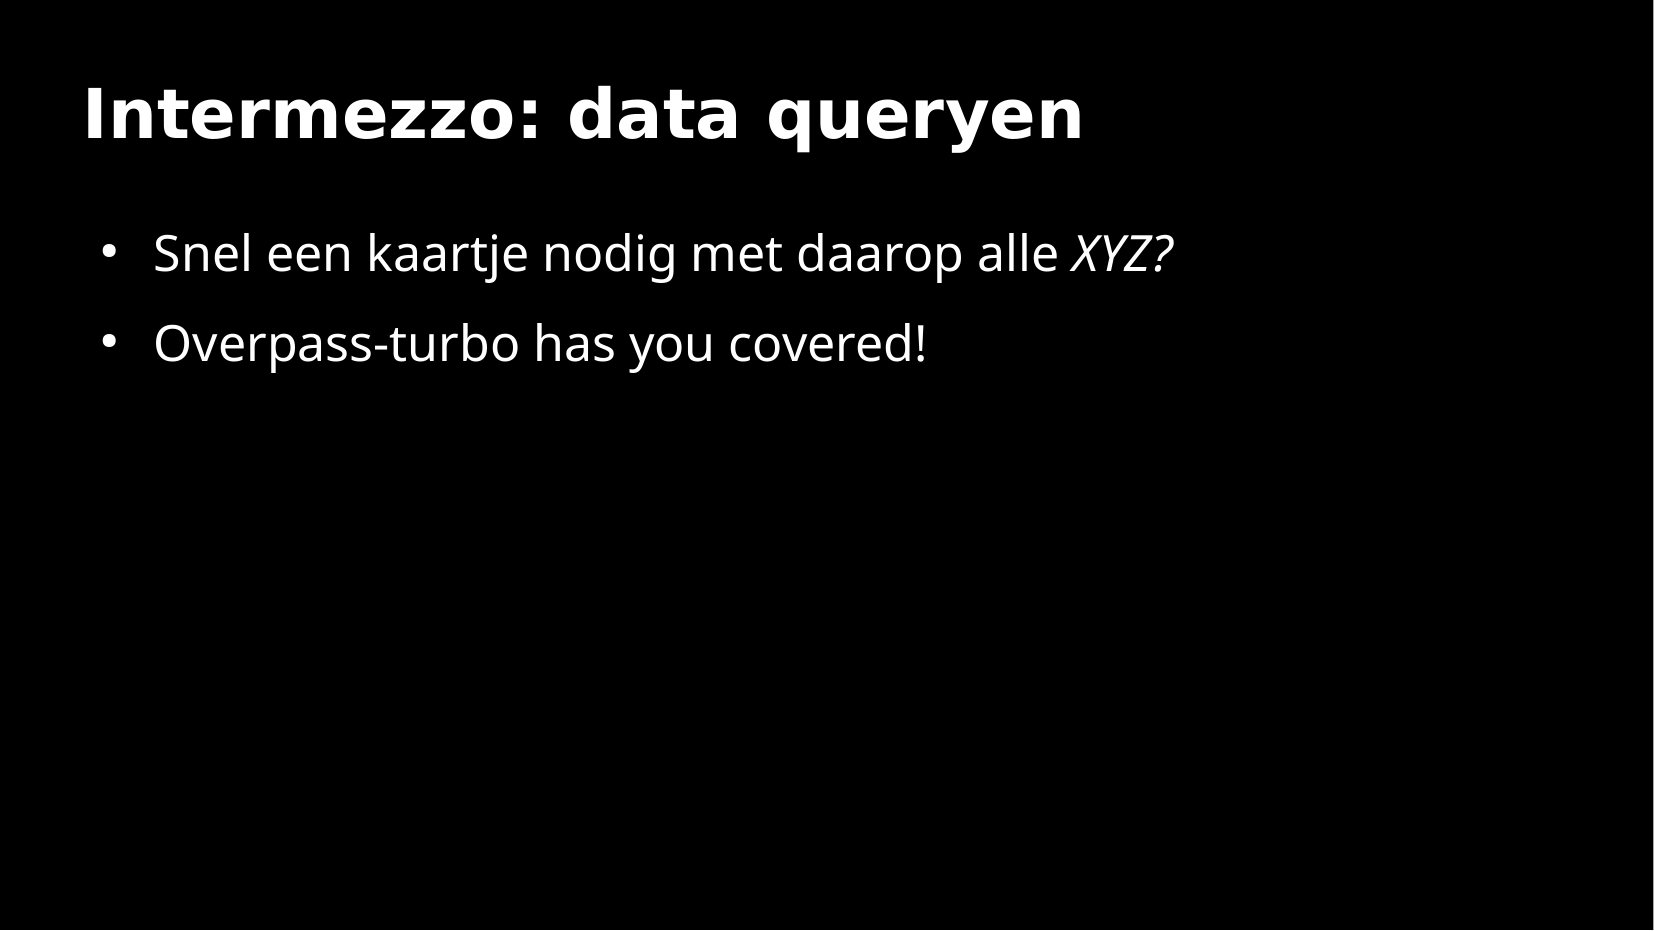

# Intermezzo: data queryen
Snel een kaartje nodig met daarop alle XYZ?
Overpass-turbo has you covered!